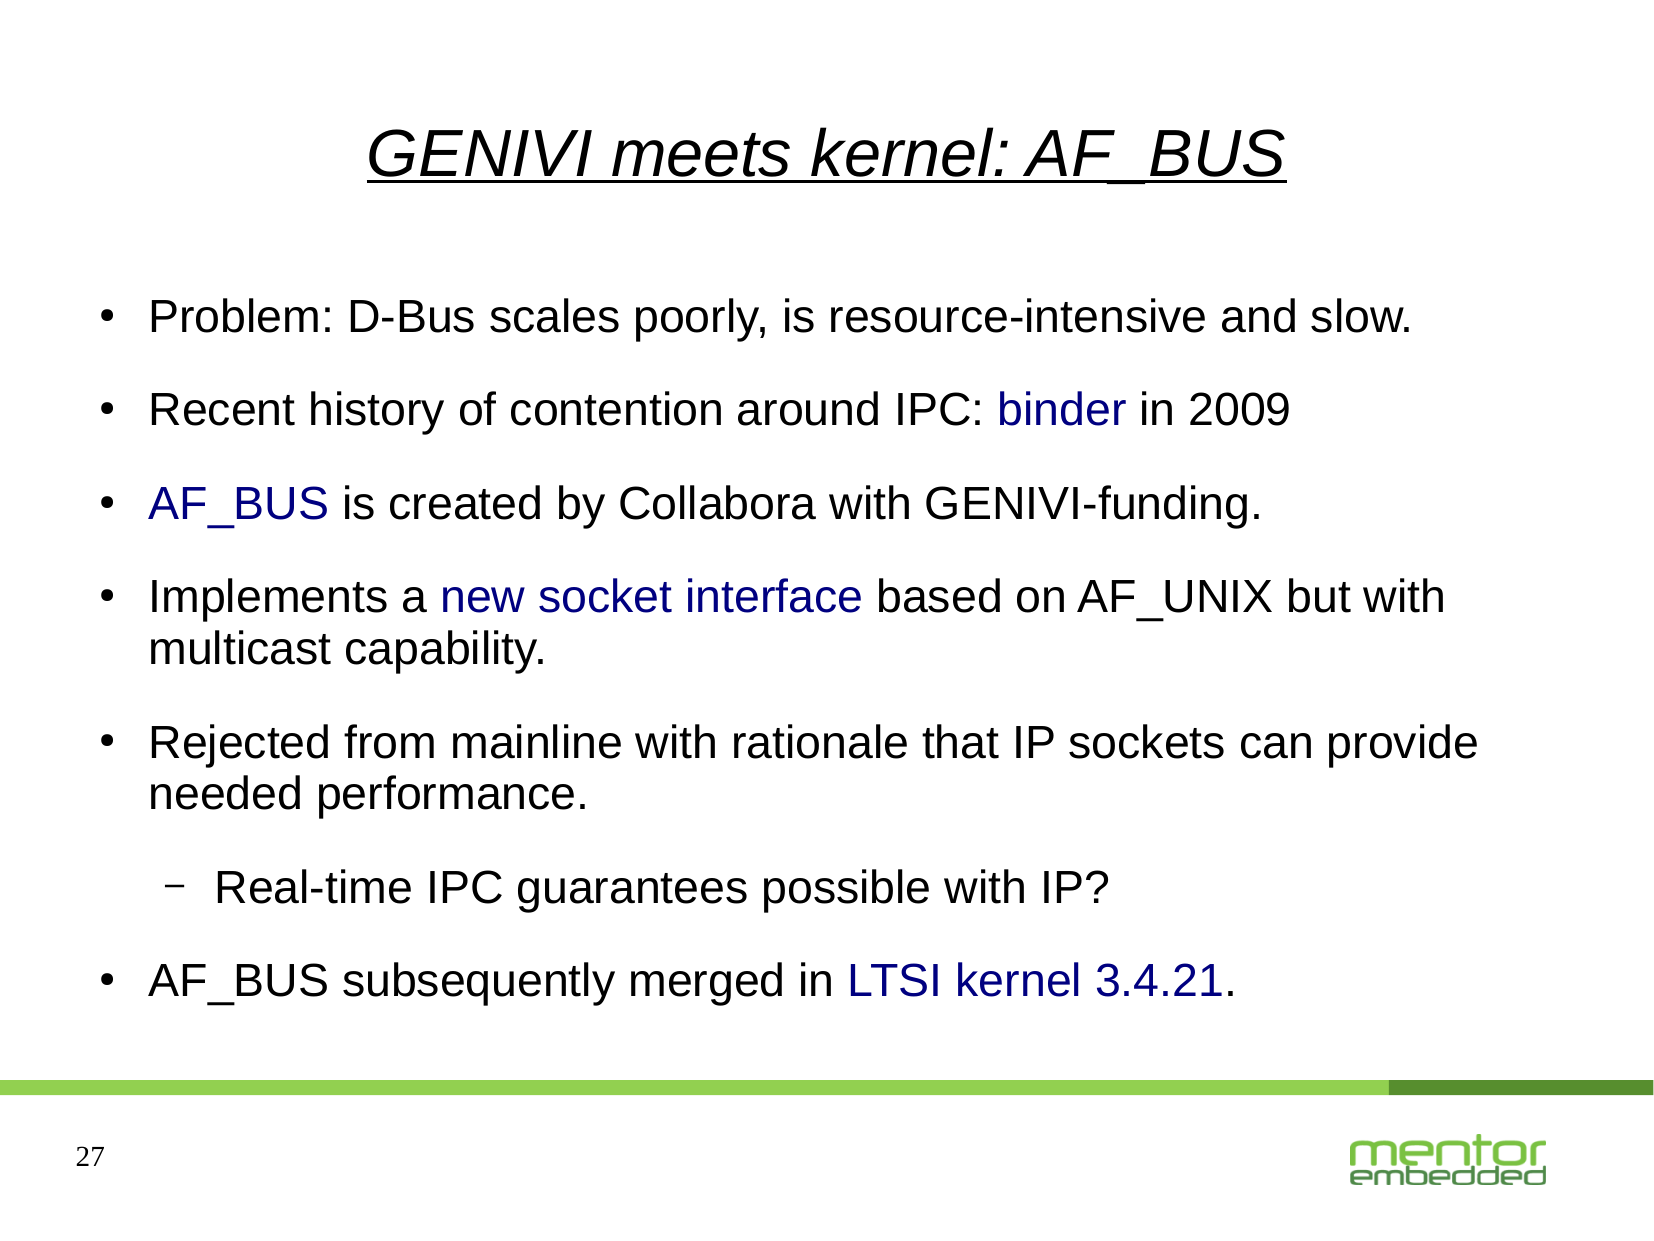

# GENIVI meets kernel: AF_BUS
Problem: D-Bus scales poorly, is resource-intensive and slow.
Recent history of contention around IPC: binder in 2009
AF_BUS is created by Collabora with GENIVI-funding.
Implements a new socket interface based on AF_UNIX but with multicast capability.
Rejected from mainline with rationale that IP sockets can provide needed performance.
Real-time IPC guarantees possible with IP?
AF_BUS subsequently merged in LTSI kernel 3.4.21.
27